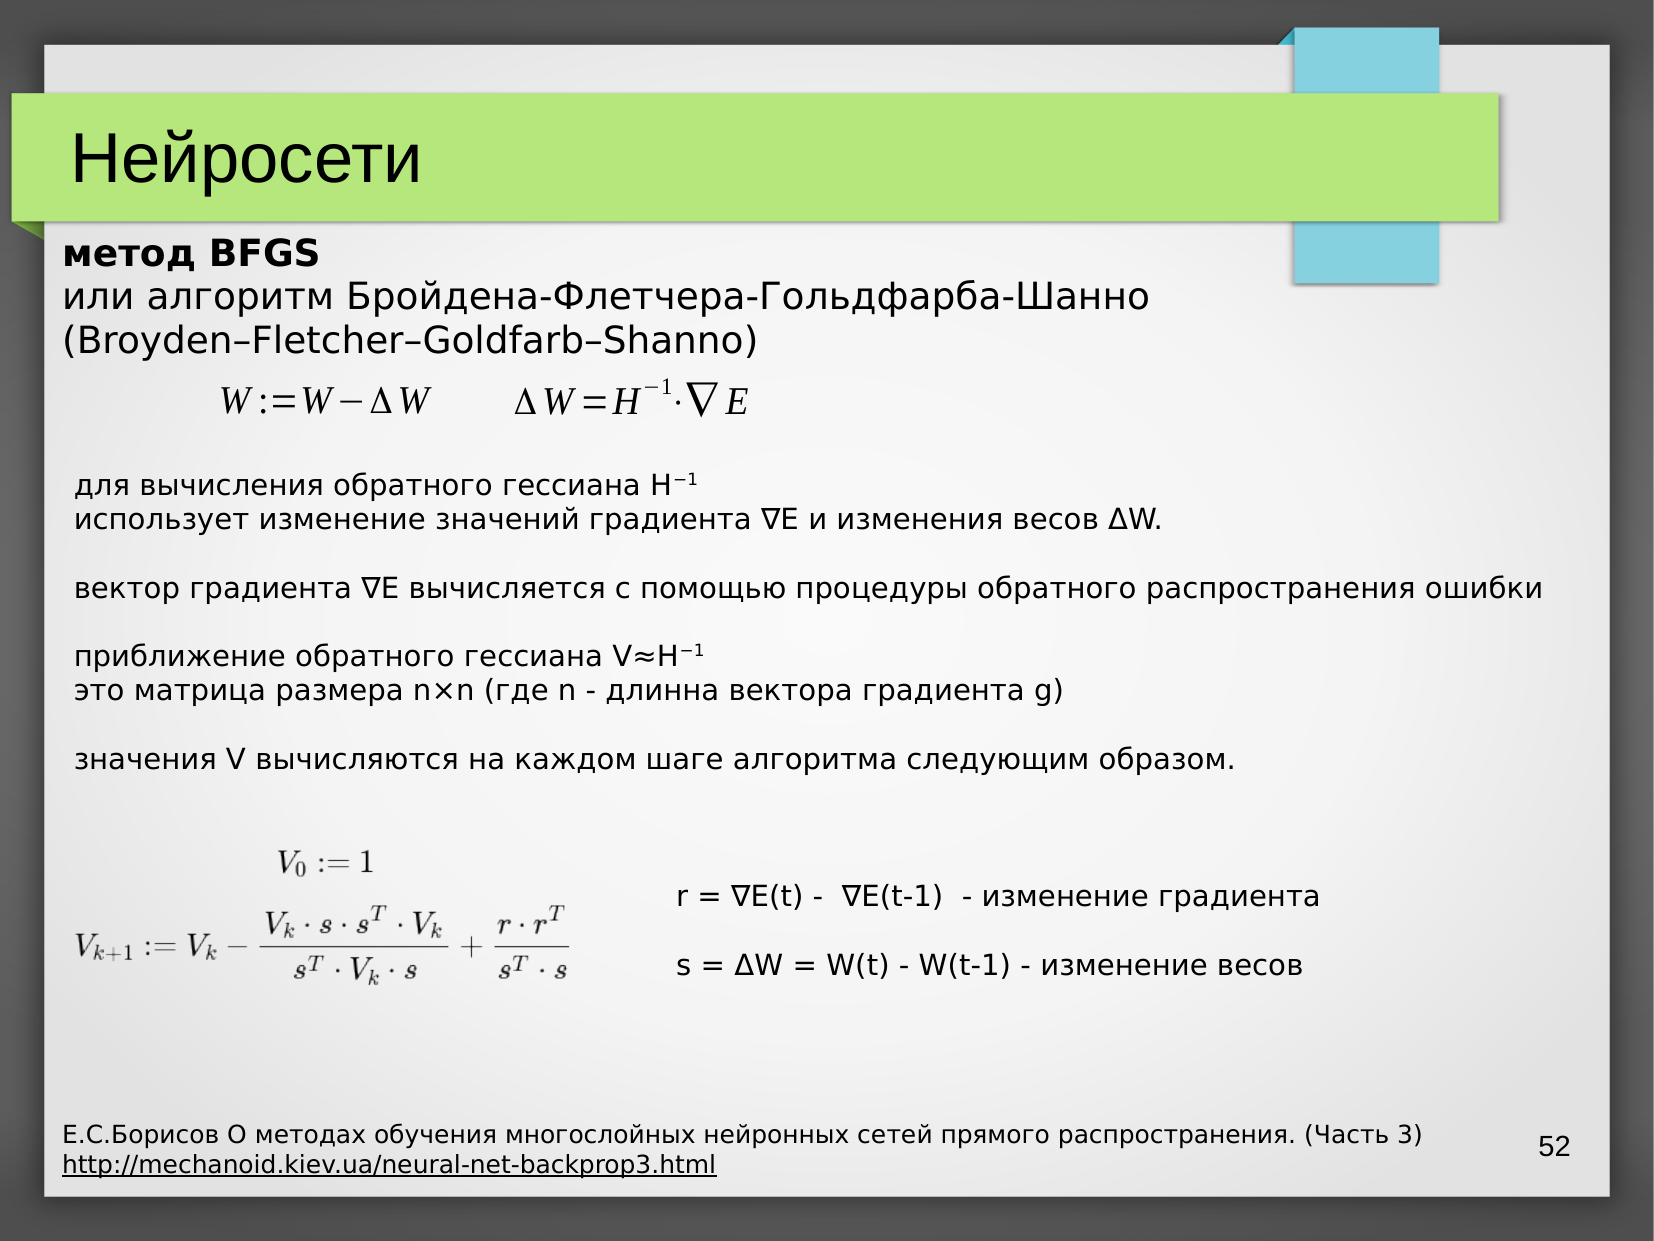

# Нейросети
метод BFGS
или алгоритм Бройдена-Флетчера-Гольдфарба-Шанно
(Broyden–Fletcher–Goldfarb–Shanno)
для вычисления обратного гессиана H−1
использует изменение значений градиента ∇E и изменения весов ΔW.
вектор градиента ∇E вычисляется с помощью процедуры обратного распространения ошибки
приближение обратного гессиана V≈H−1
это матрица размера n×n (где n - длинна вектора градиента g)
значения V вычисляются на каждом шаге алгоритма следующим образом.
r = ∇E(t) - ∇E(t-1) - изменение градиента
s = ΔW = W(t) - W(t-1) - изменение весов
Е.С.Борисов О методах обучения многослойных нейронных сетей прямого распространения. (Часть 3)
http://mechanoid.kiev.ua/neural-net-backprop3.html
52